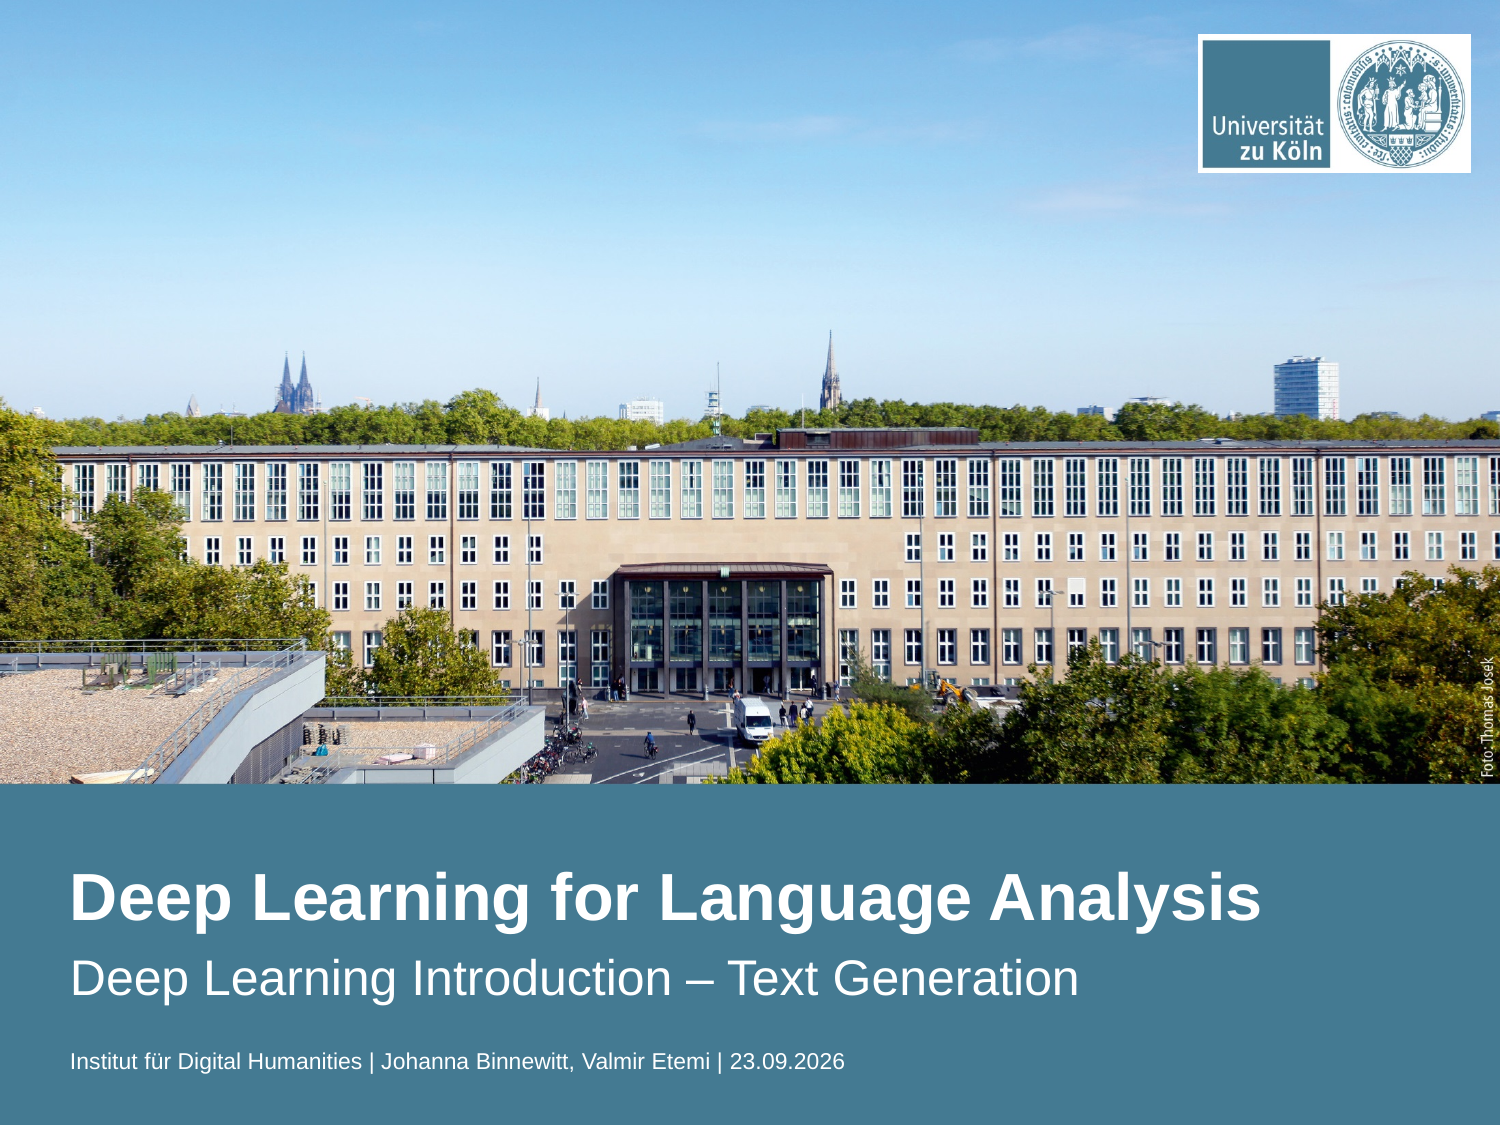

Deep Learning for Language Analysis
Deep Learning Introduction – Text Generation
Institut für Digital Humanities | Johanna Binnewitt, Valmir Etemi |